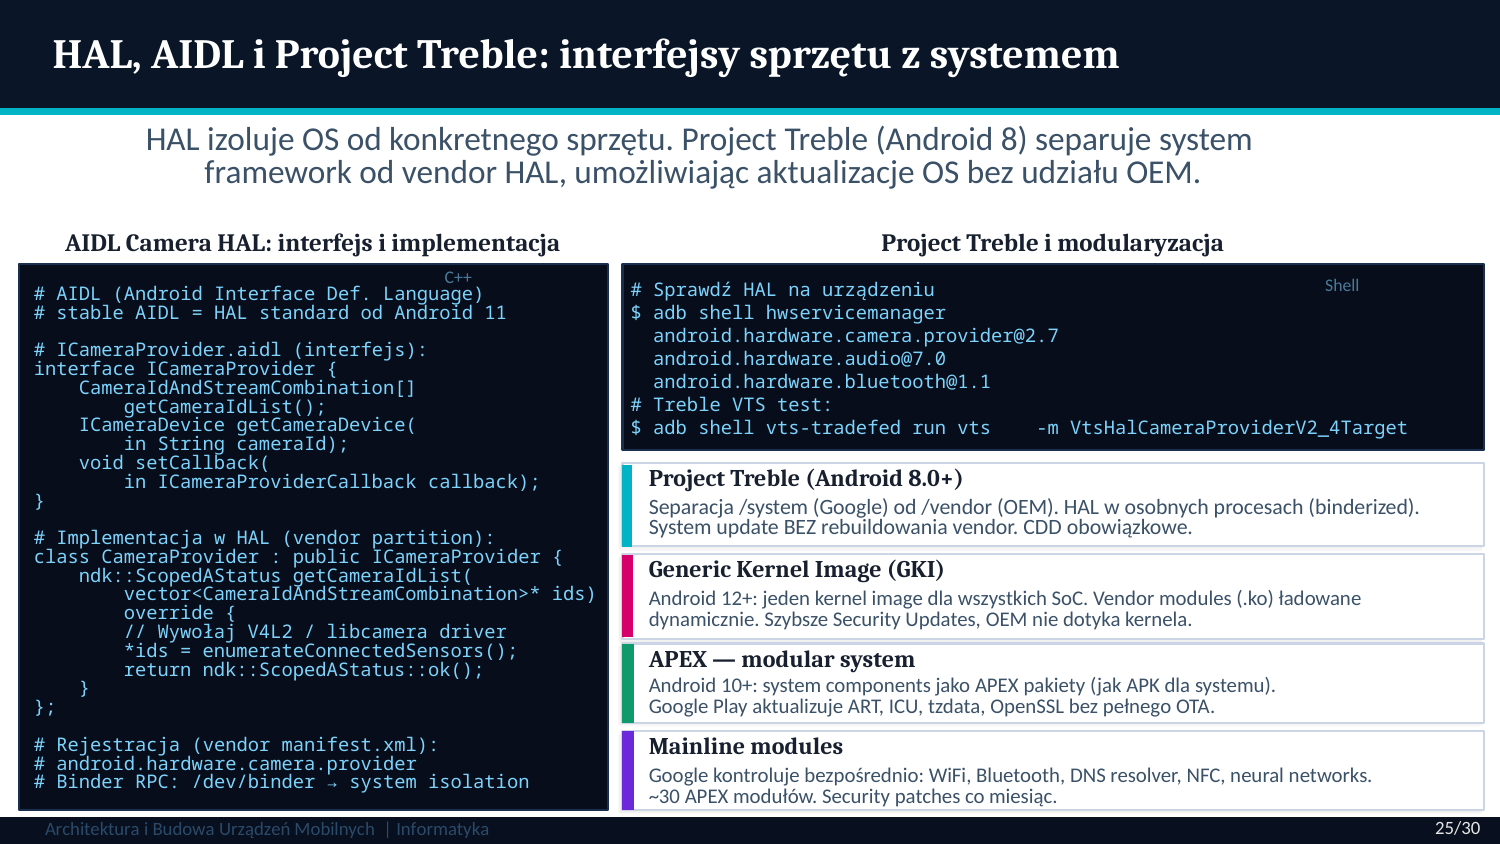

HAL, AIDL i Project Treble: interfejsy sprzętu z systemem
HAL izoluje OS od konkretnego sprzętu. Project Treble (Android 8) separuje system
framework od vendor HAL, umożliwiając aktualizacje OS bez udziału OEM.
AIDL Camera HAL: interfejs i implementacja
Project Treble i modularyzacja
Shell
# Sprawdź HAL na urządzeniu
$ adb shell hwservicemanager
 android.hardware.camera.provider@2.7
 android.hardware.audio@7.0
 android.hardware.bluetooth@1.1
# Treble VTS test:
$ adb shell vts-tradefed run vts -m VtsHalCameraProviderV2_4Target
C++
# AIDL (Android Interface Def. Language)
# stable AIDL = HAL standard od Android 11
# ICameraProvider.aidl (interfejs):
interface ICameraProvider {
 CameraIdAndStreamCombination[]
 getCameraIdList();
 ICameraDevice getCameraDevice(
 in String cameraId);
 void setCallback(
 in ICameraProviderCallback callback);
}
# Implementacja w HAL (vendor partition):
class CameraProvider : public ICameraProvider {
 ndk::ScopedAStatus getCameraIdList(
 vector<CameraIdAndStreamCombination>* ids)
 override {
 // Wywołaj V4L2 / libcamera driver
 *ids = enumerateConnectedSensors();
 return ndk::ScopedAStatus::ok();
 }
};
# Rejestracja (vendor manifest.xml):
# android.hardware.camera.provider
# Binder RPC: /dev/binder → system isolation
Project Treble (Android 8.0+)
Separacja /system (Google) od /vendor (OEM). HAL w osobnych procesach (binderized). System update BEZ rebuildowania vendor. CDD obowiązkowe.
Generic Kernel Image (GKI)
Android 12+: jeden kernel image dla wszystkich SoC. Vendor modules (.ko) ładowane dynamicznie. Szybsze Security Updates, OEM nie dotyka kernela.
APEX — modular system
Android 10+: system components jako APEX pakiety (jak APK dla systemu).
Google Play aktualizuje ART, ICU, tzdata, OpenSSL bez pełnego OTA.
Mainline modules
Google kontroluje bezpośrednio: WiFi, Bluetooth, DNS resolver, NFC, neural networks.
~30 APEX modułów. Security patches co miesiąc.
Architektura i Budowa Urządzeń Mobilnych | Informatyka